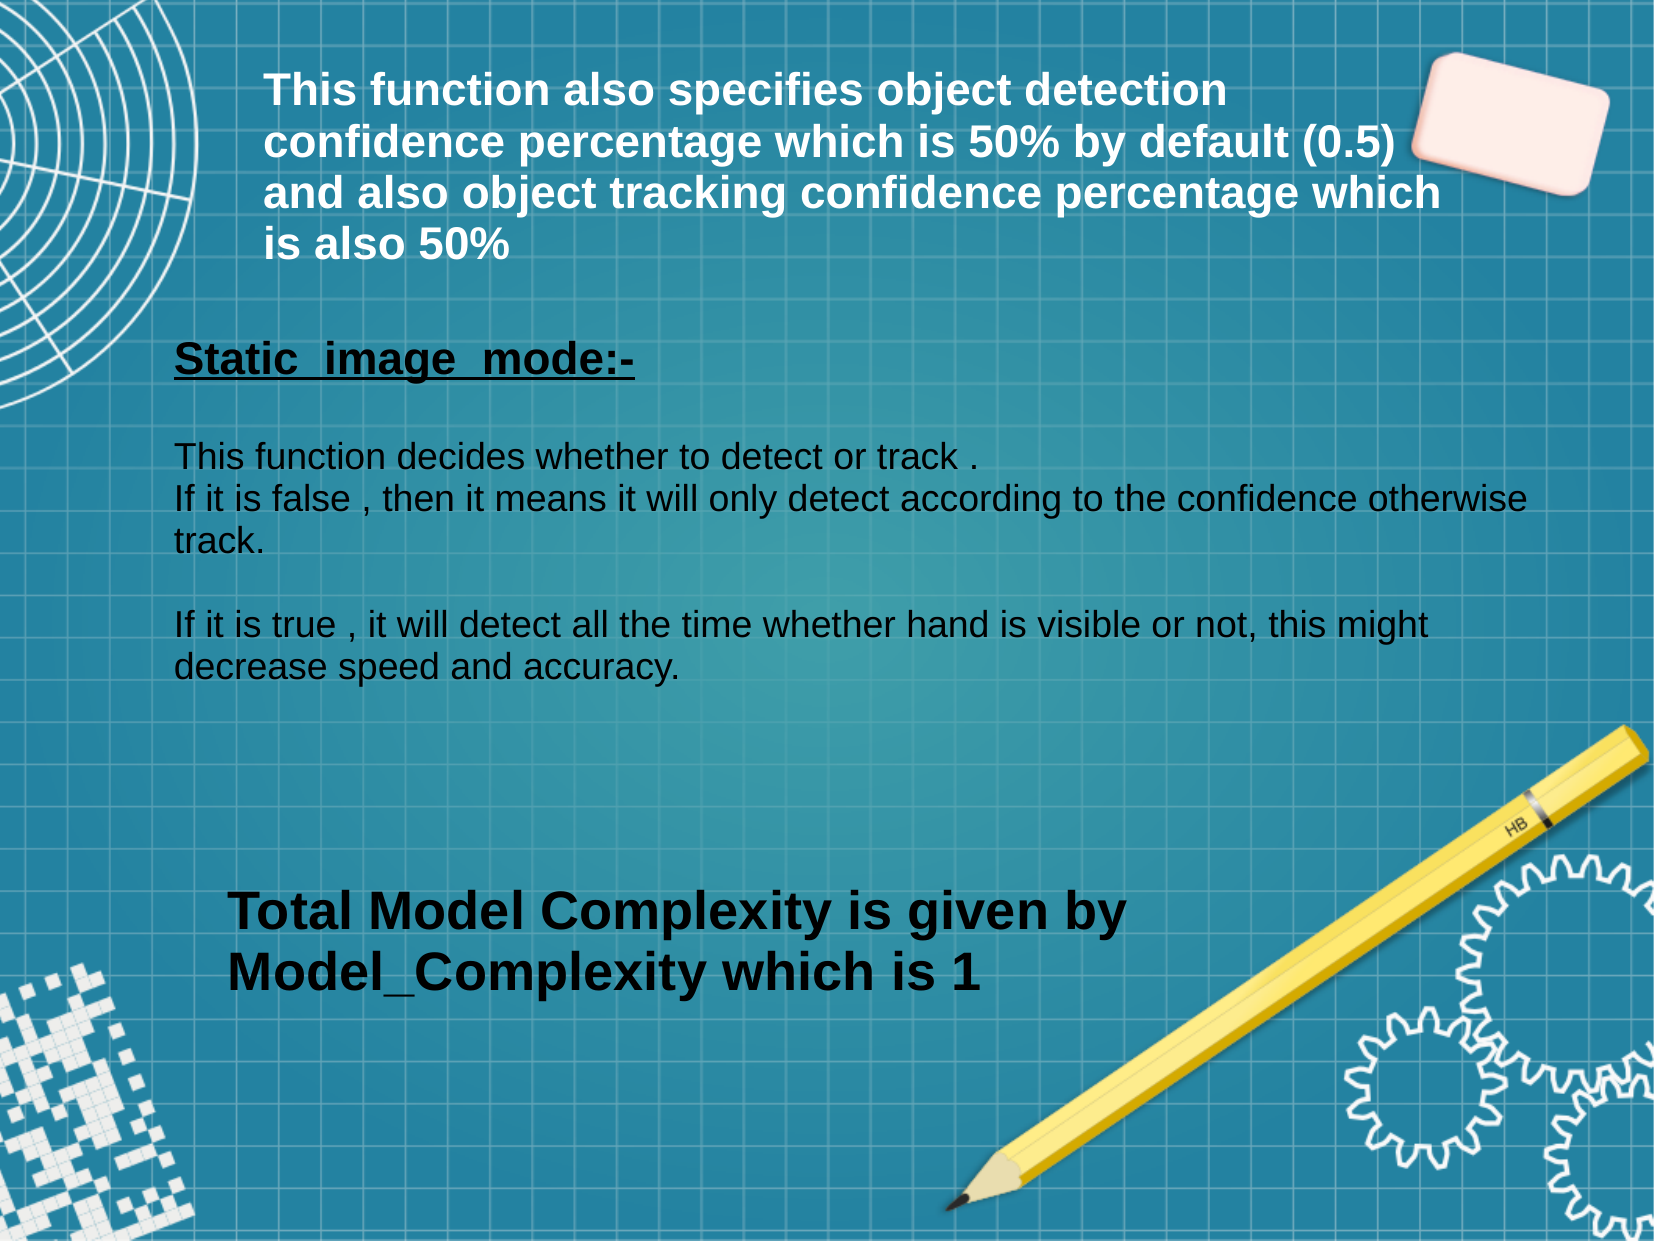

This function also specifies object detection confidence percentage which is 50% by default (0.5) and also object tracking confidence percentage which is also 50%
Static_image_mode:-
This function decides whether to detect or track .
If it is false , then it means it will only detect according to the confidence otherwise track.
If it is true , it will detect all the time whether hand is visible or not, this might decrease speed and accuracy.
Total Model Complexity is given by Model_Complexity which is 1